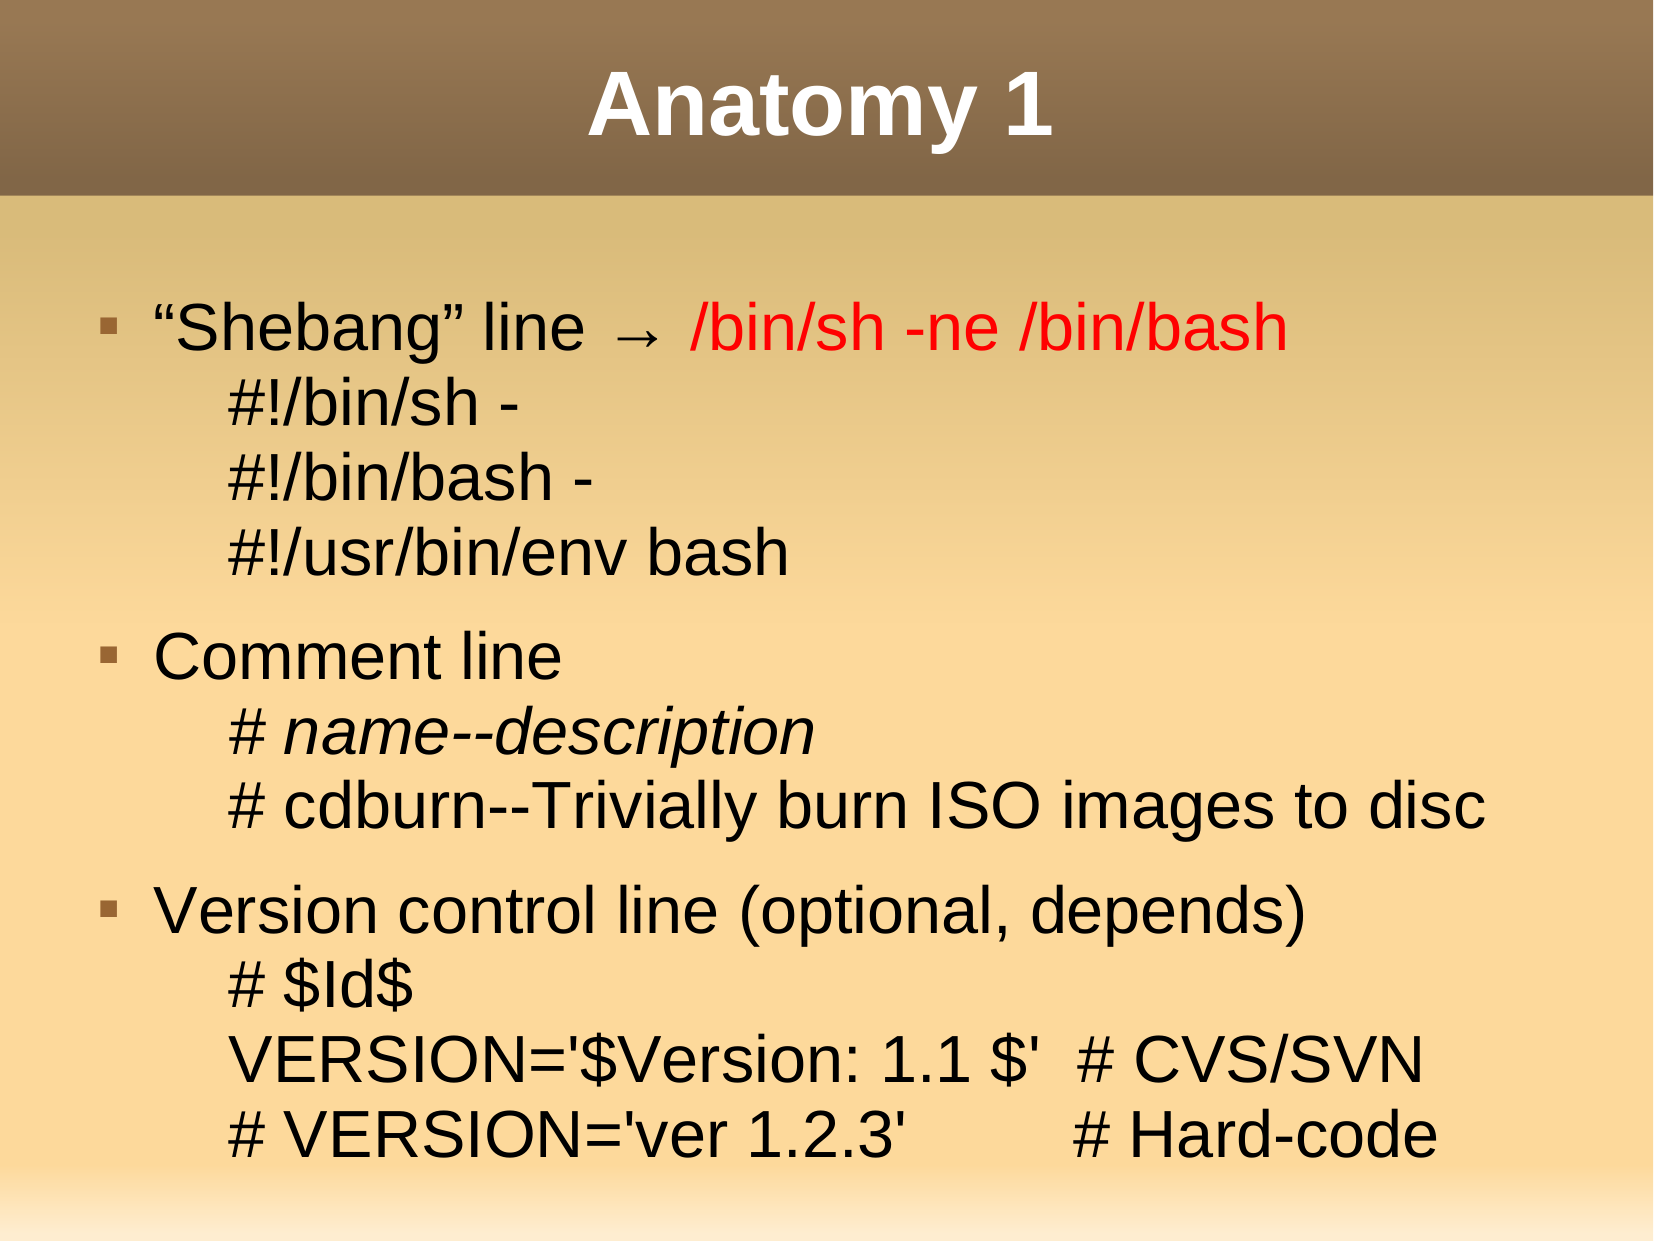

# Anatomy 1
“Shebang” line → /bin/sh -ne /bin/bash
	#!/bin/sh -
	#!/bin/bash -
	#!/usr/bin/env bash
Comment line
	# name--description
	# cdburn--Trivially burn ISO images to disc
Version control line (optional, depends)
	# $Id$
	VERSION='$Version: 1.1 $' # CVS/SVN
	# VERSION='ver 1.2.3' # Hard-code